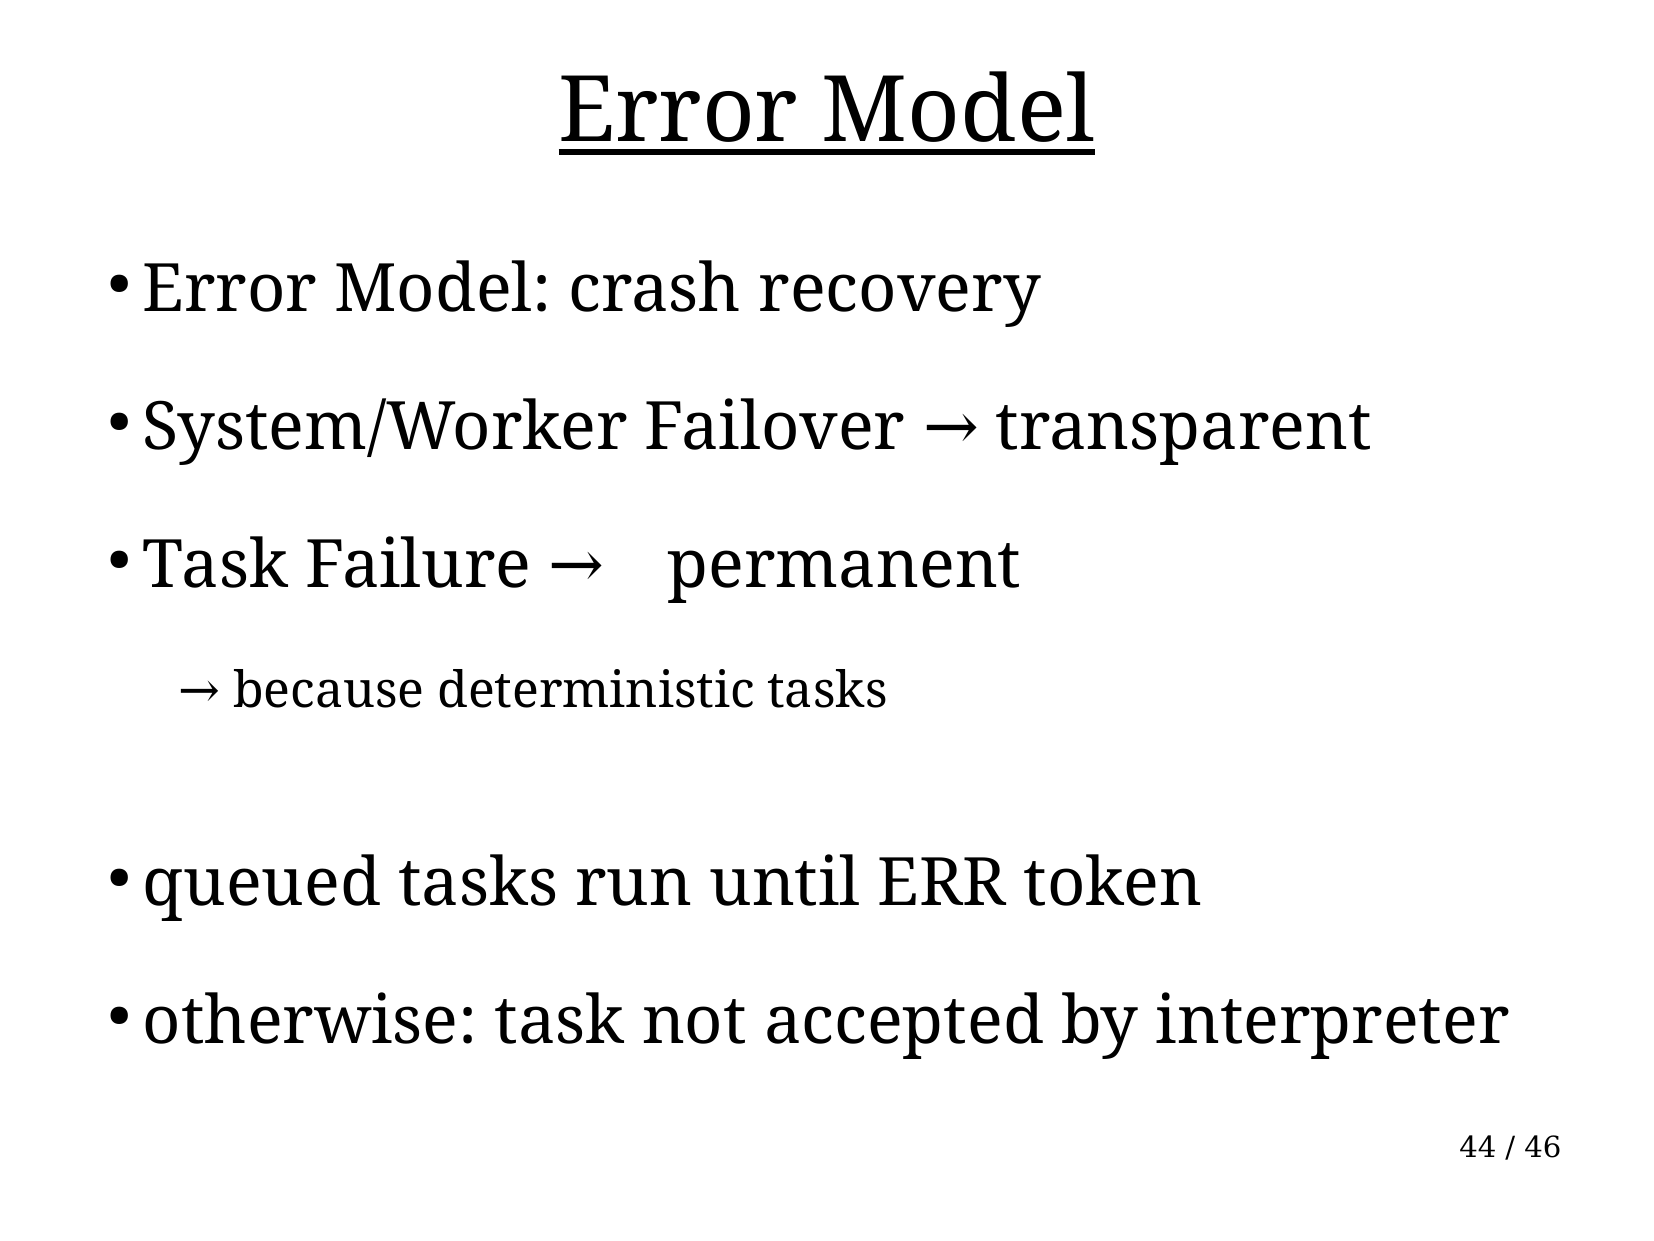

# Error Model
Error Model: crash recovery
System/Worker Failover → transparent
Task Failure →	permanent
→ because deterministic tasks
queued tasks run until ERR token
otherwise: task not accepted by interpreter
44